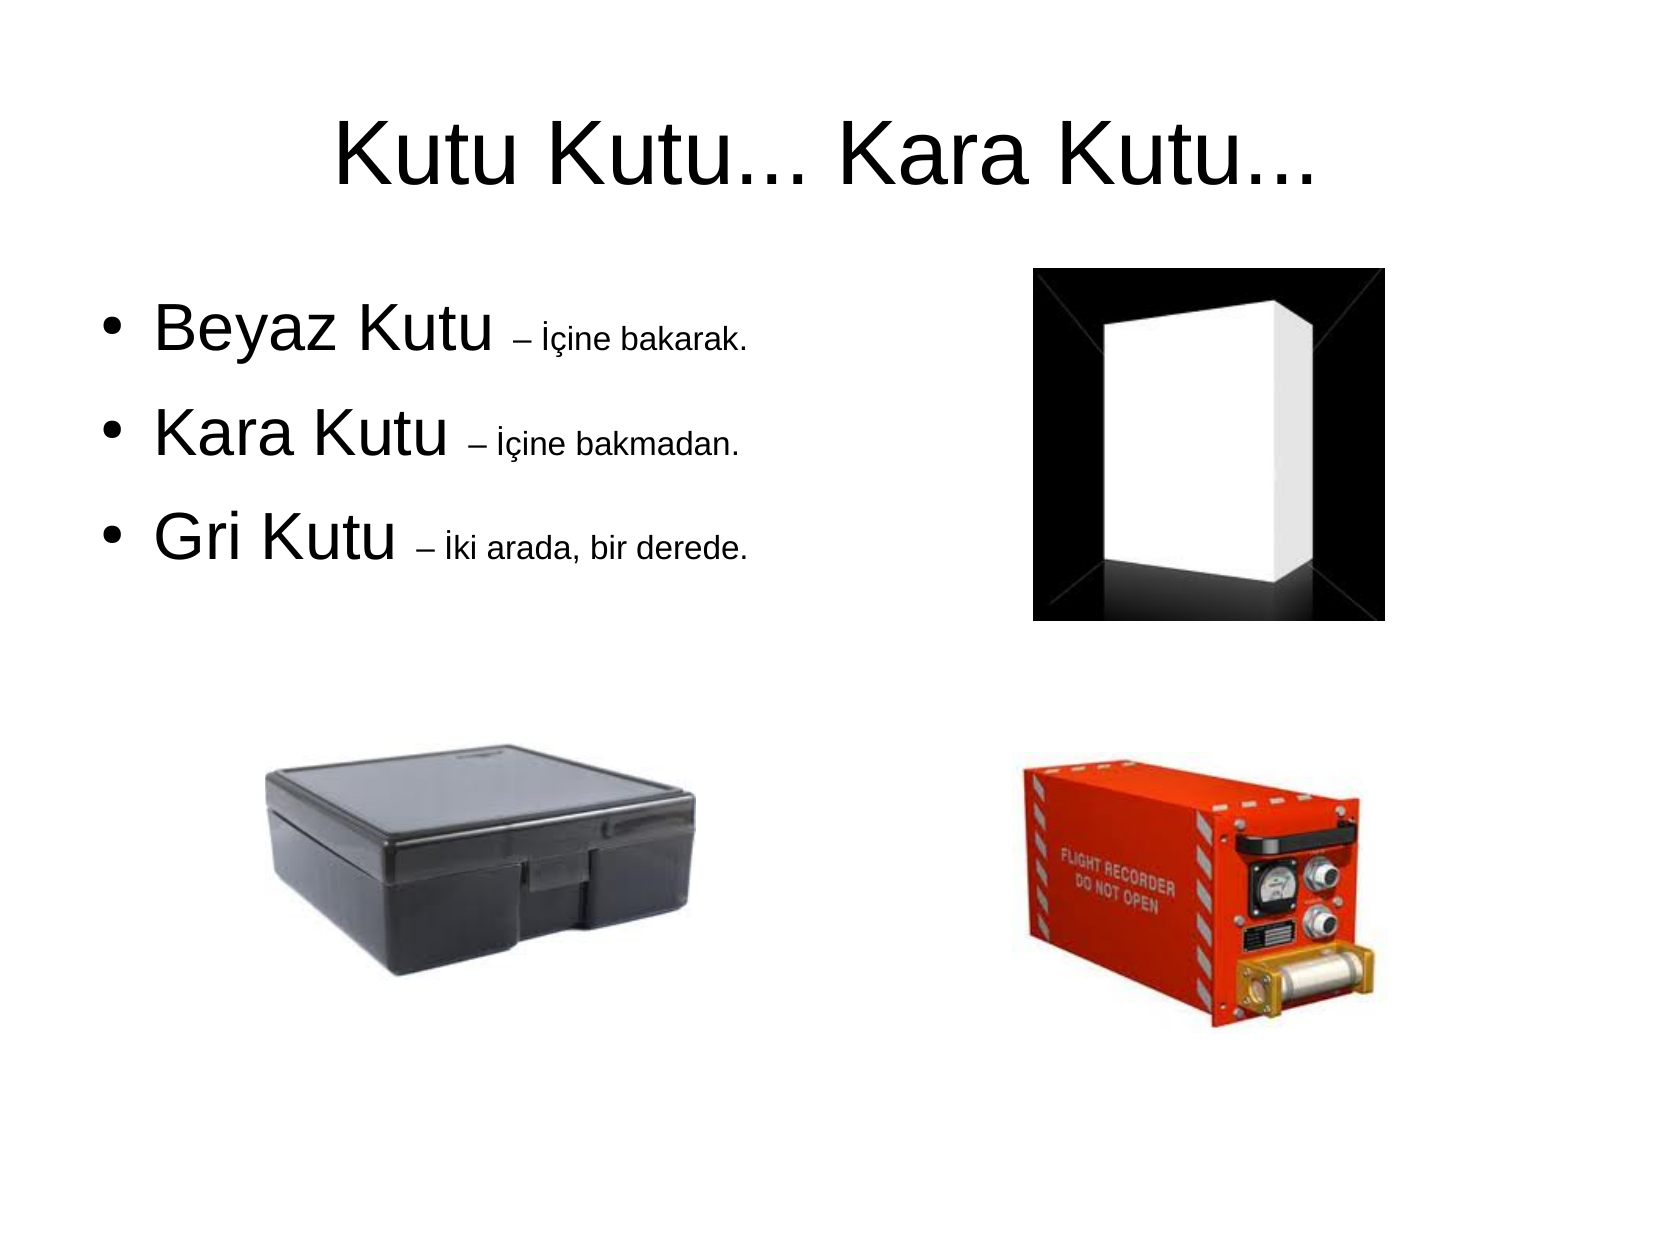

# Kutu Kutu... Kara Kutu...
Beyaz Kutu – İçine bakarak.
Kara Kutu – İçine bakmadan.
Gri Kutu – İki arada, bir derede.